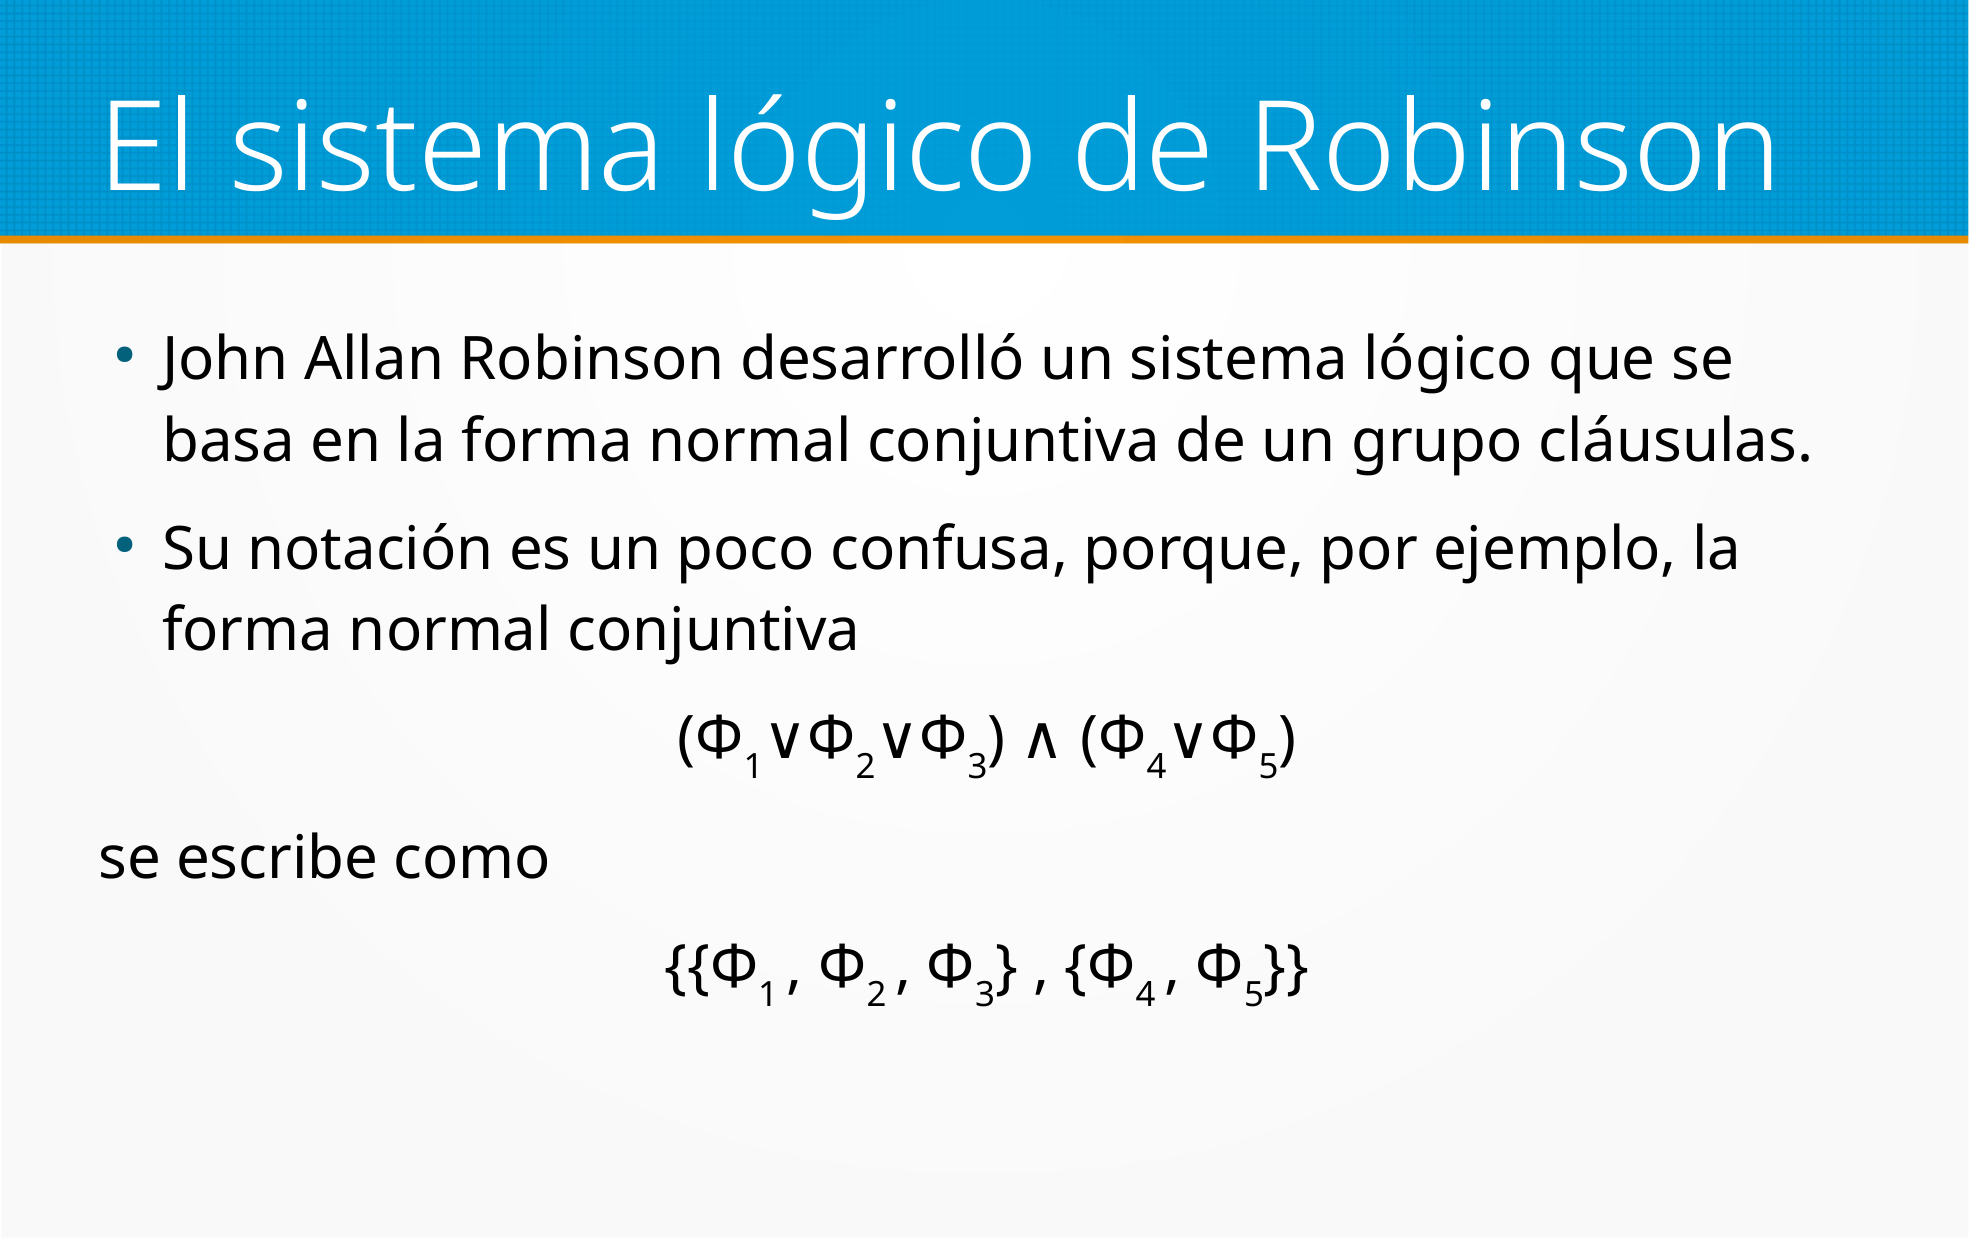

# El sistema lógico de Robinson
John Allan Robinson desarrolló un sistema lógico que se basa en la forma normal conjuntiva de un grupo cláusulas.
Su notación es un poco confusa, porque, por ejemplo, la forma normal conjuntiva
 (Φ1∨Φ2∨Φ3) ∧ (Φ4∨Φ5)
se escribe como
 {{Φ1 , Φ2 , Φ3} , {Φ4 , Φ5}}